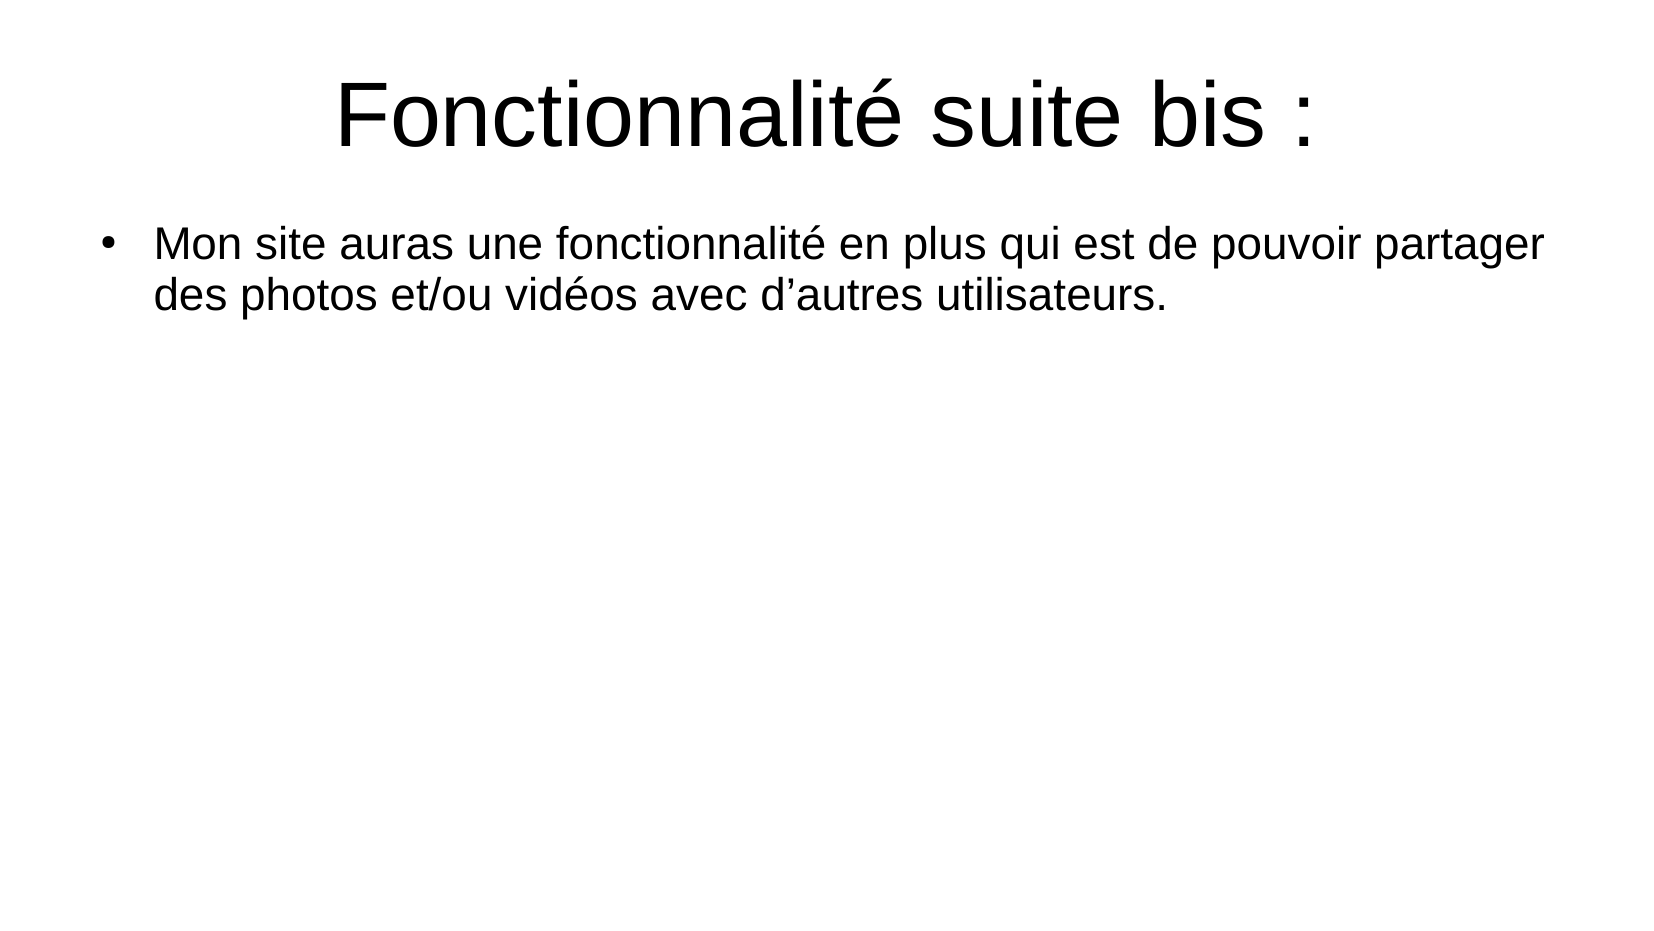

# Fonctionnalité suite bis :
Mon site auras une fonctionnalité en plus qui est de pouvoir partager des photos et/ou vidéos avec d’autres utilisateurs.